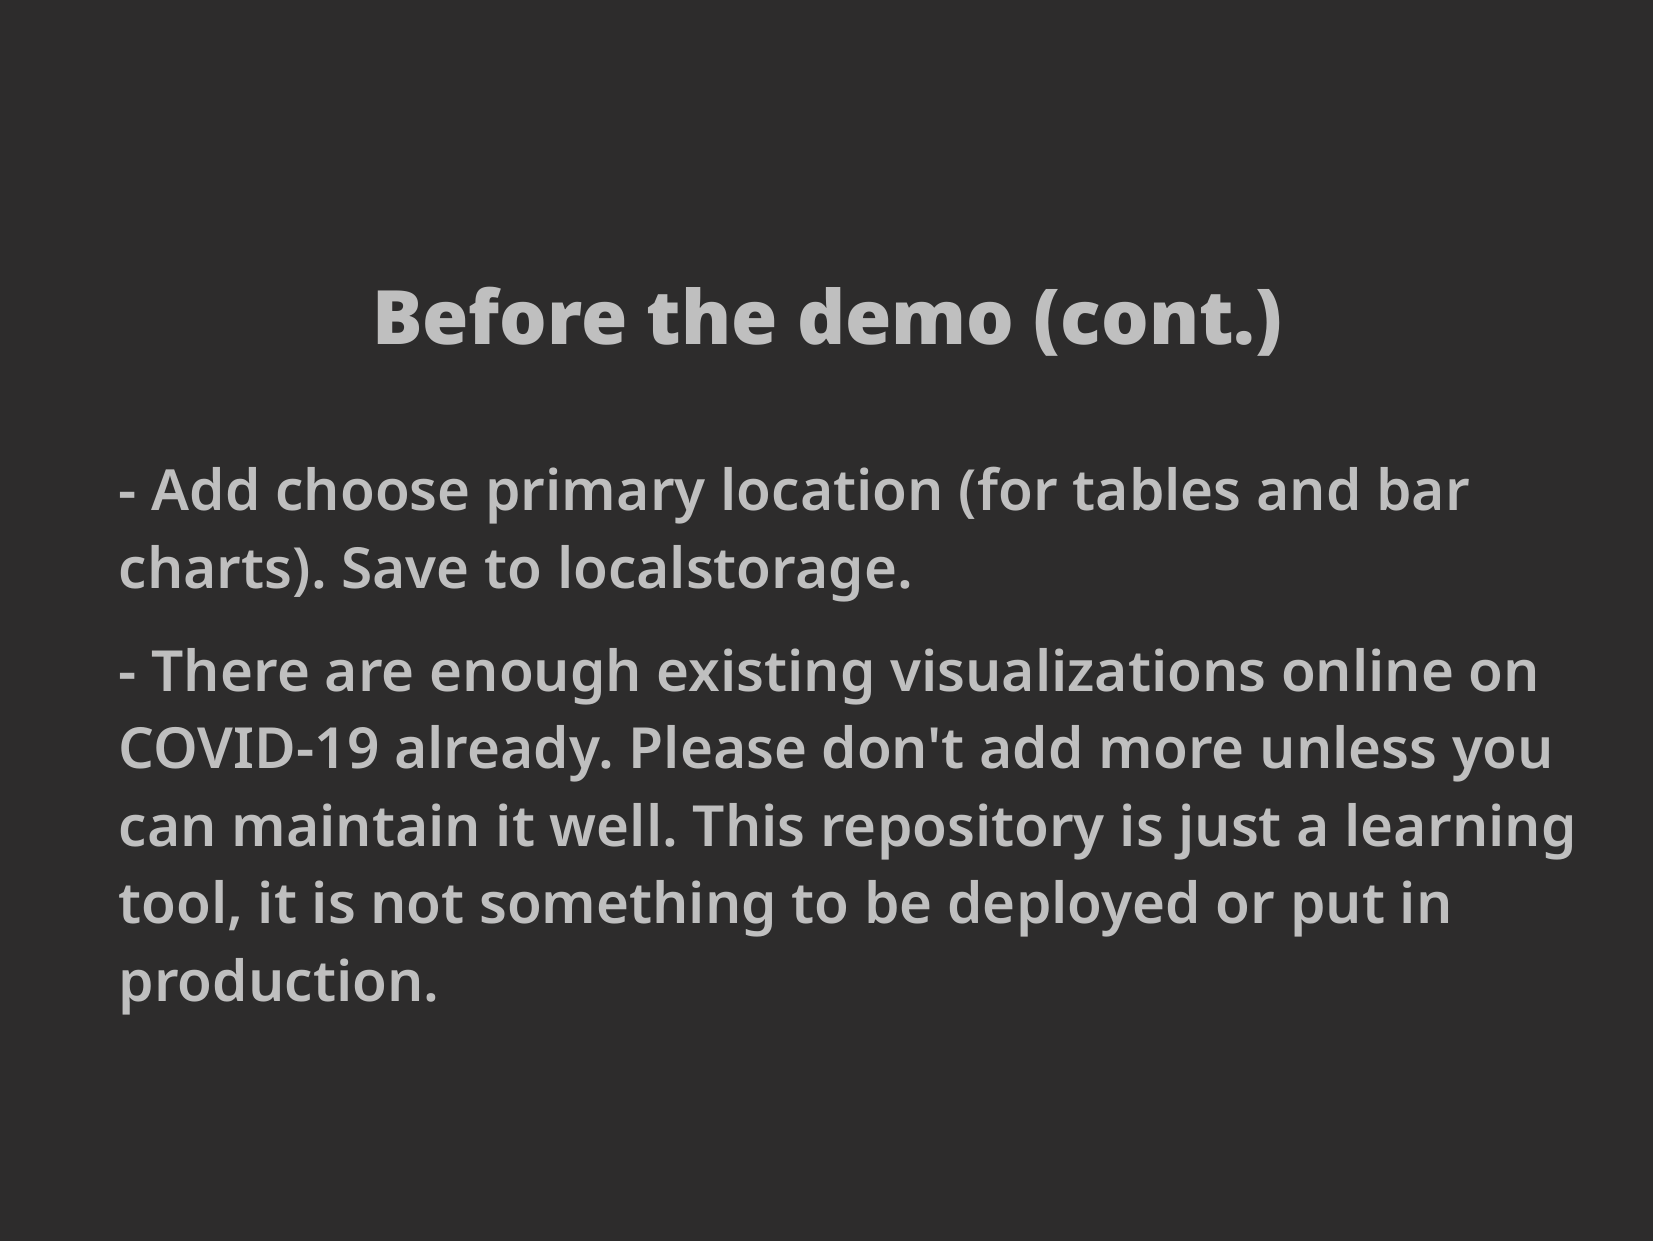

# Before the demo (cont.)
- Add choose primary location (for tables and bar charts). Save to localstorage.
- There are enough existing visualizations online on COVID-19 already. Please don't add more unless you can maintain it well. This repository is just a learning tool, it is not something to be deployed or put in production.